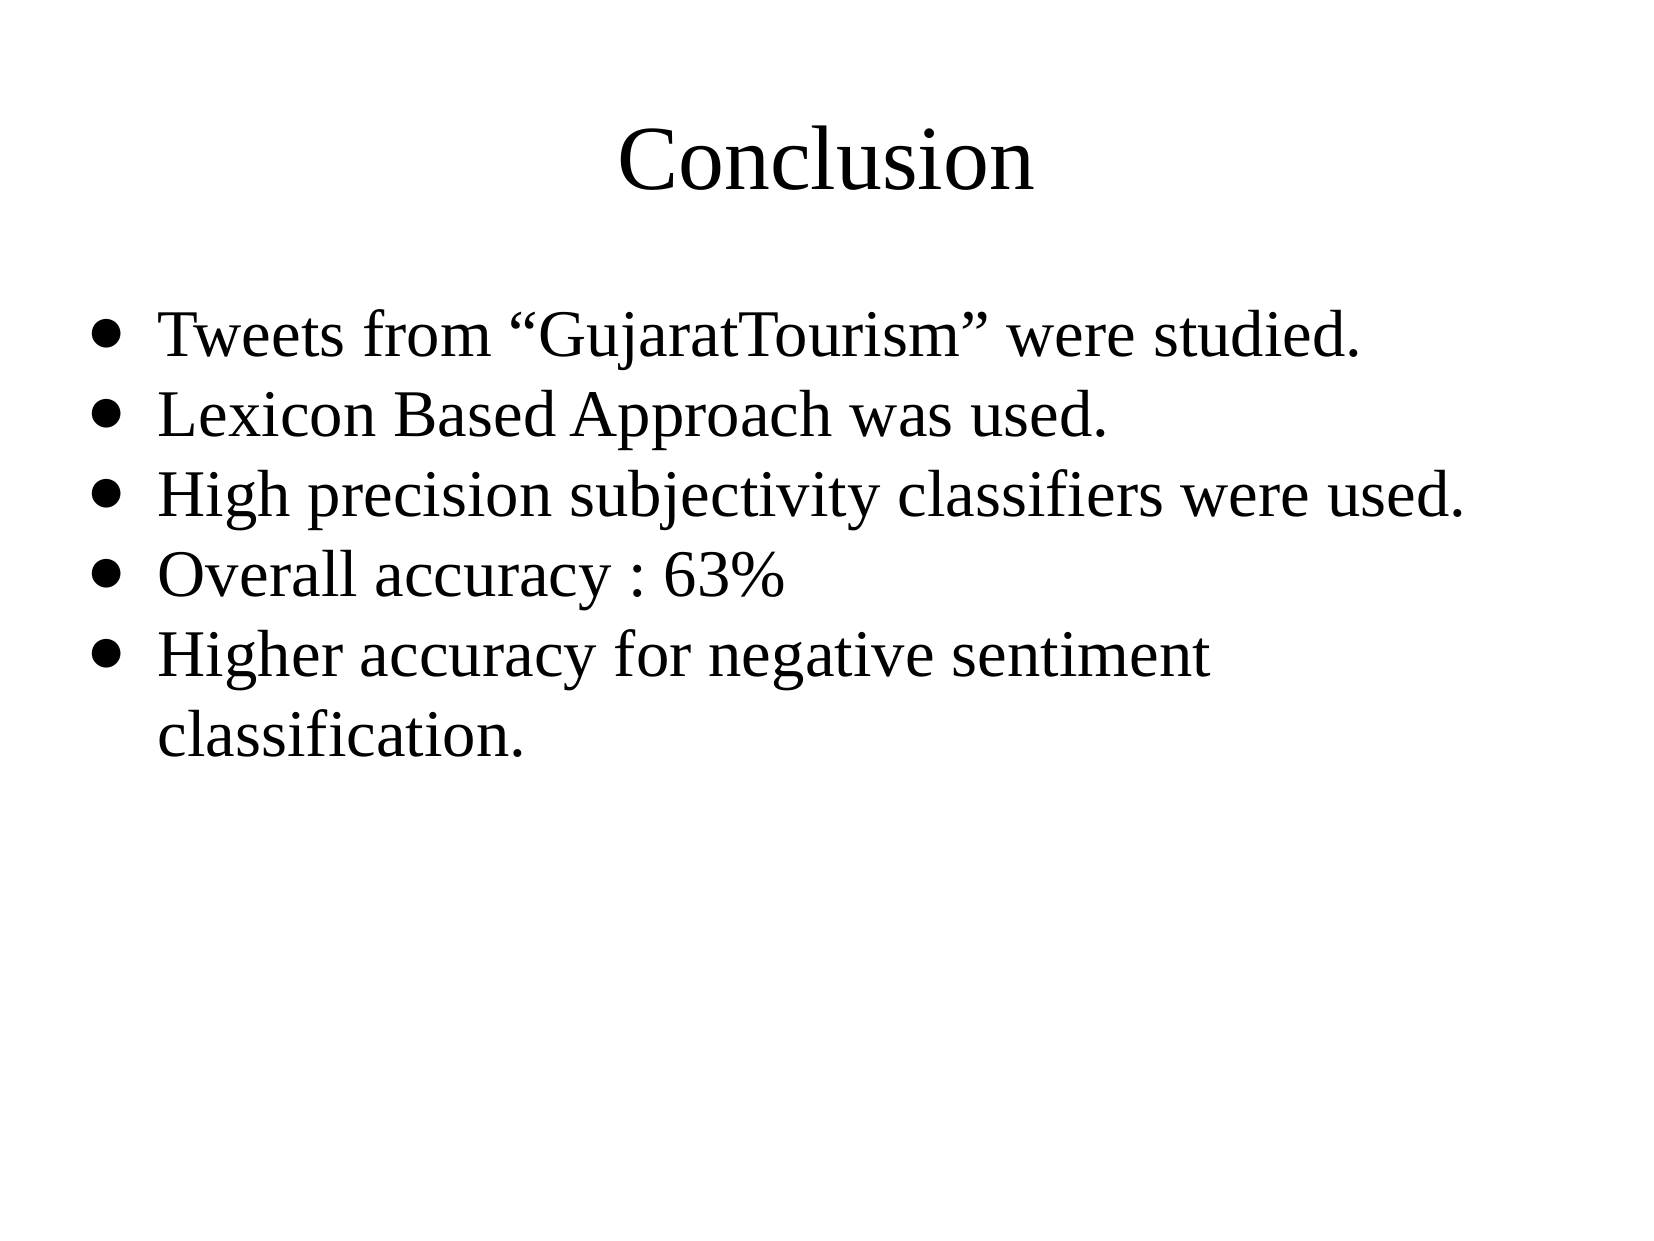

Conclusion
Tweets from “GujaratTourism” were studied.
Lexicon Based Approach was used.
High precision subjectivity classifiers were used.
Overall accuracy : 63%
Higher accuracy for negative sentiment classification.